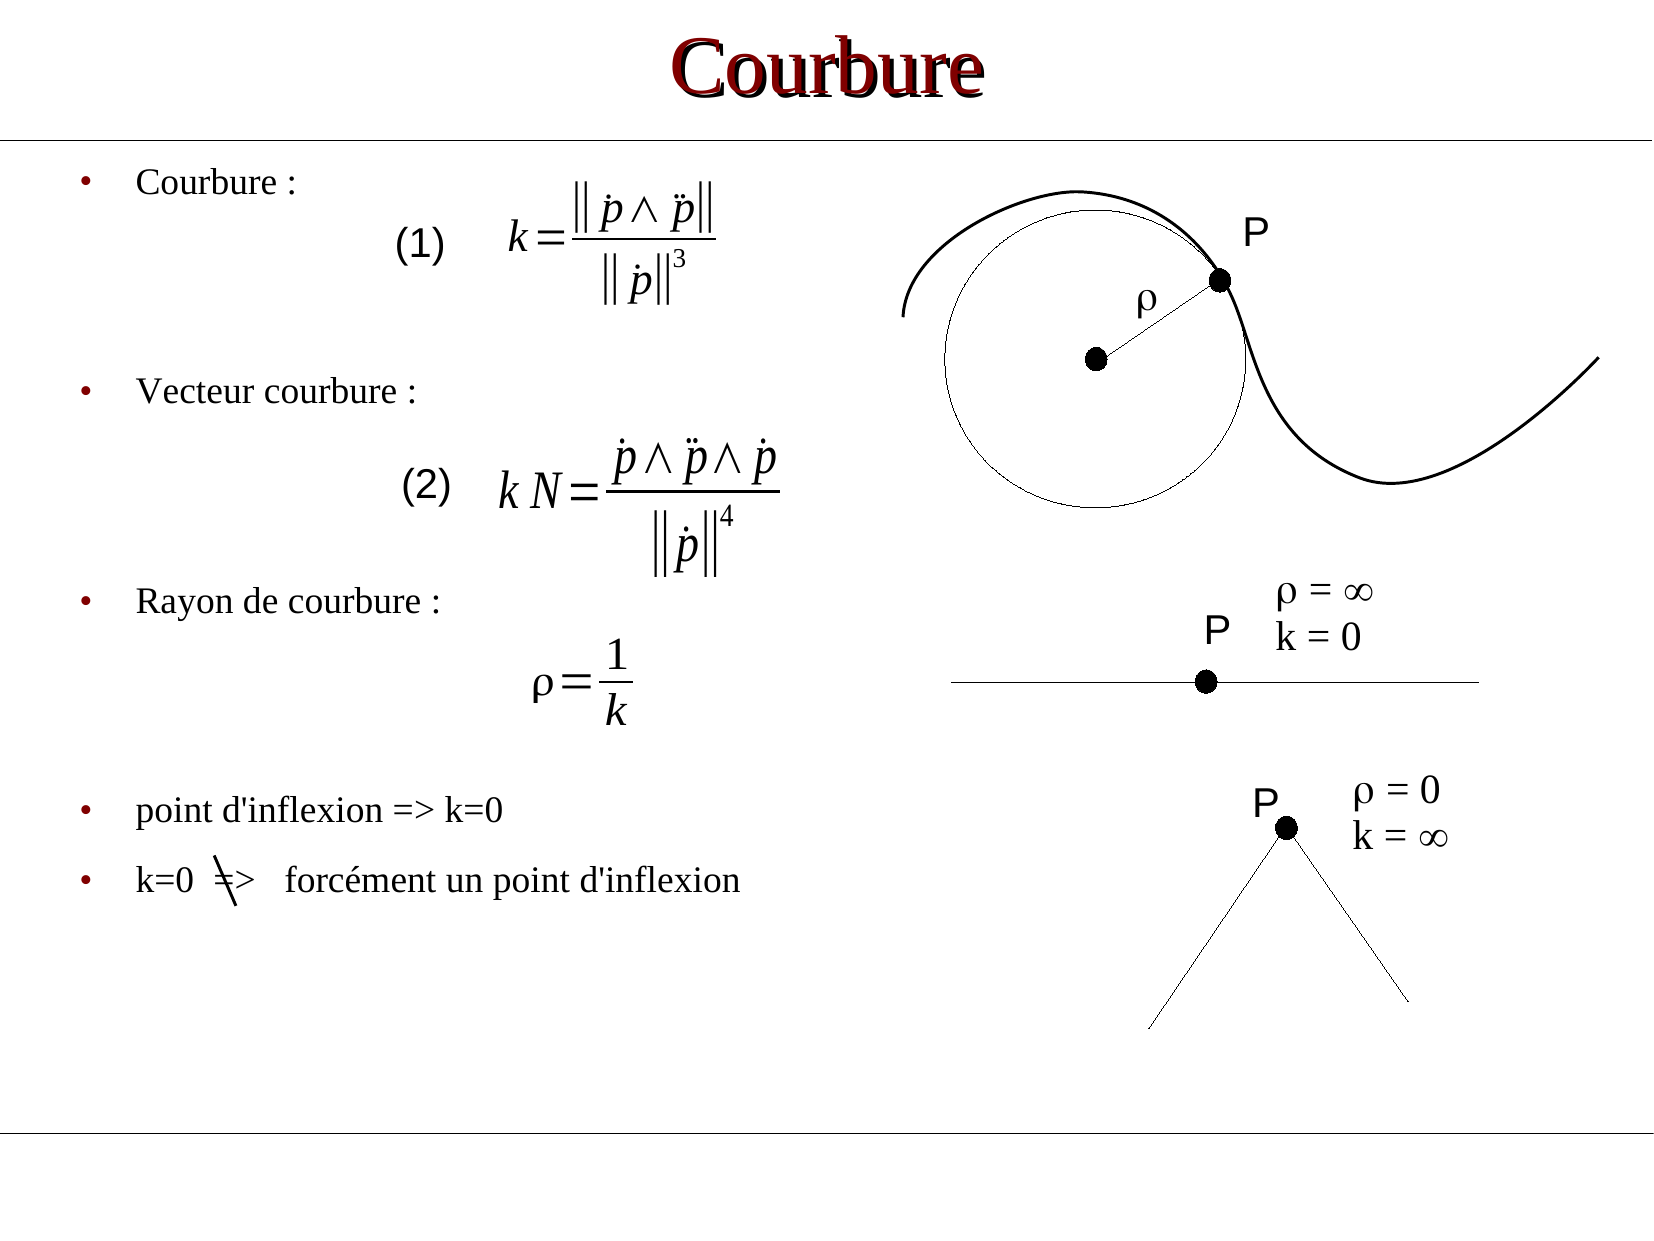

# Courbure
Courbure :
Vecteur courbure :
Rayon de courbure :
point d'inflexion => k=0
k=0 => forcément un point d'inflexion
P
(1)

(2)
 = 
k = 0
P
 = 0
k = 
P